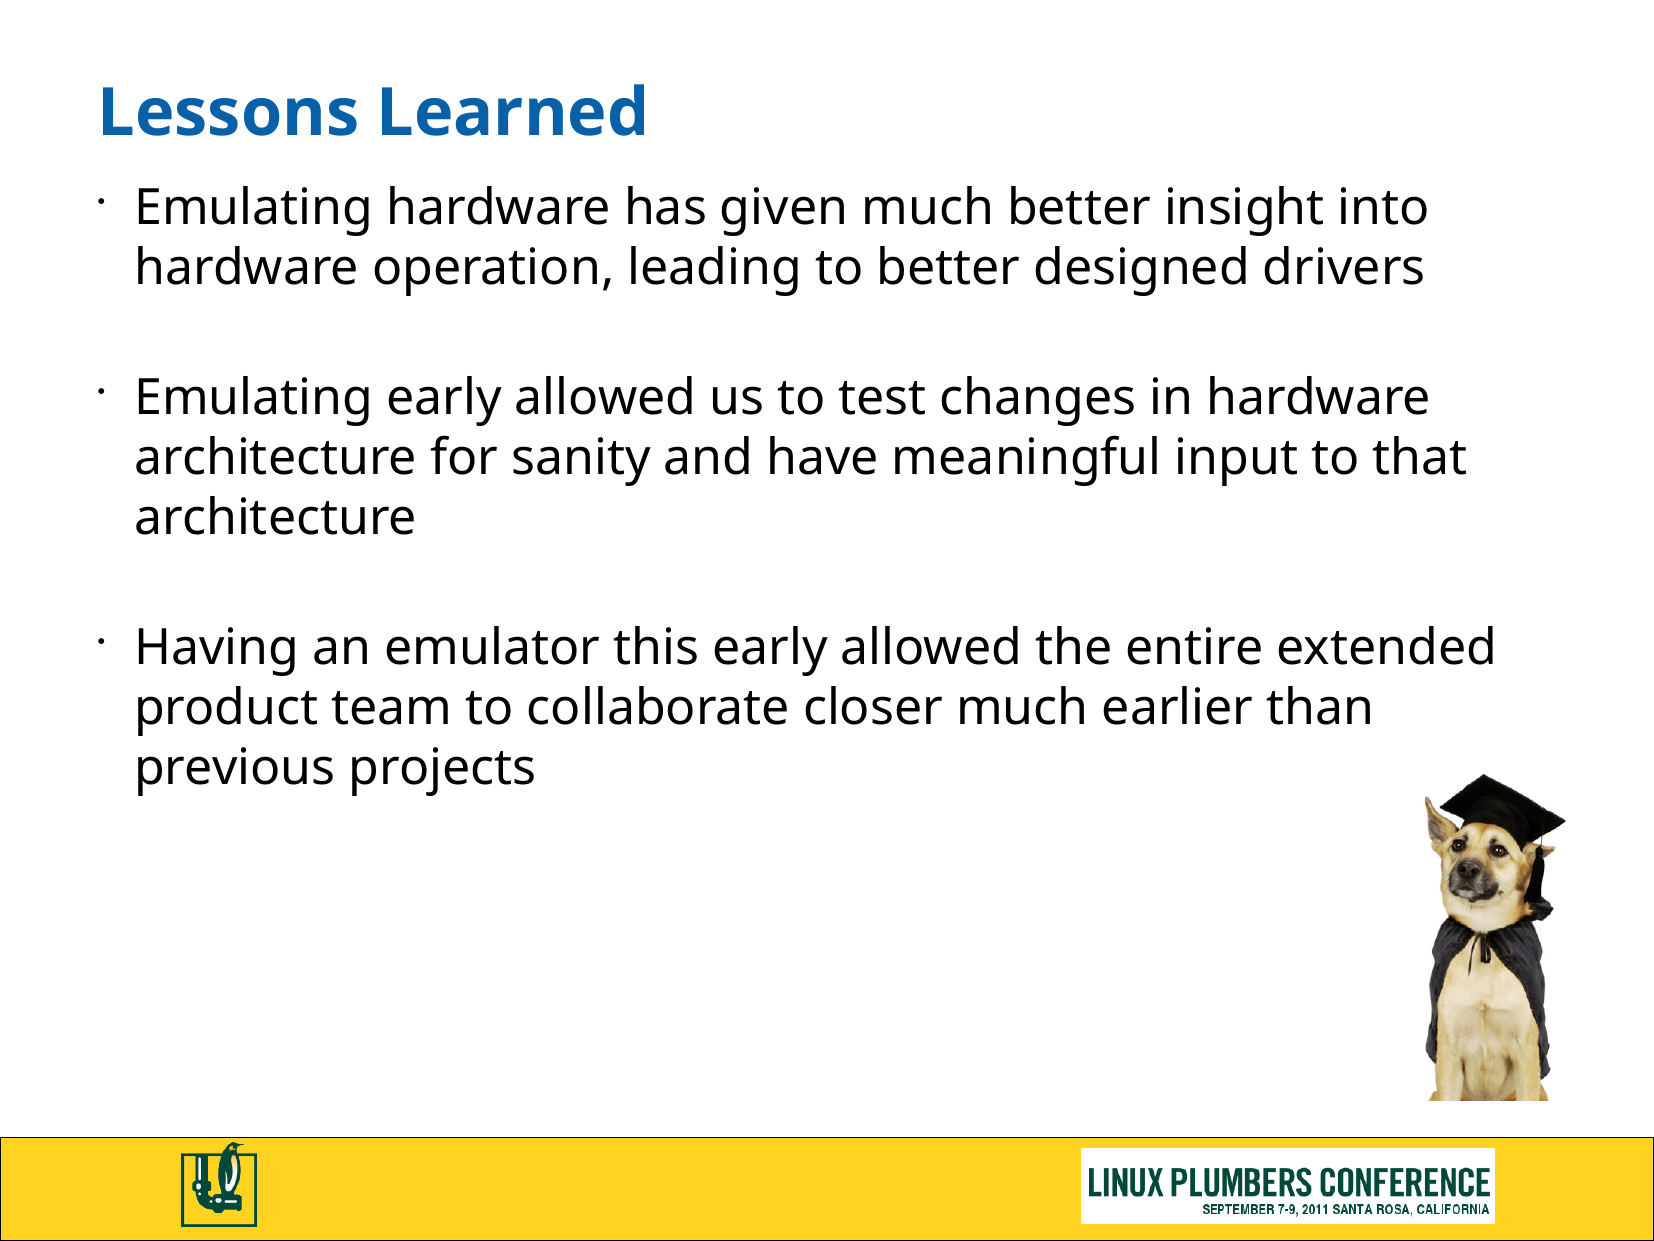

# Lessons Learned
Emulating hardware has given much better insight into hardware operation, leading to better designed drivers
Emulating early allowed us to test changes in hardware architecture for sanity and have meaningful input to that architecture
Having an emulator this early allowed the entire extended product team to collaborate closer much earlier than previous projects